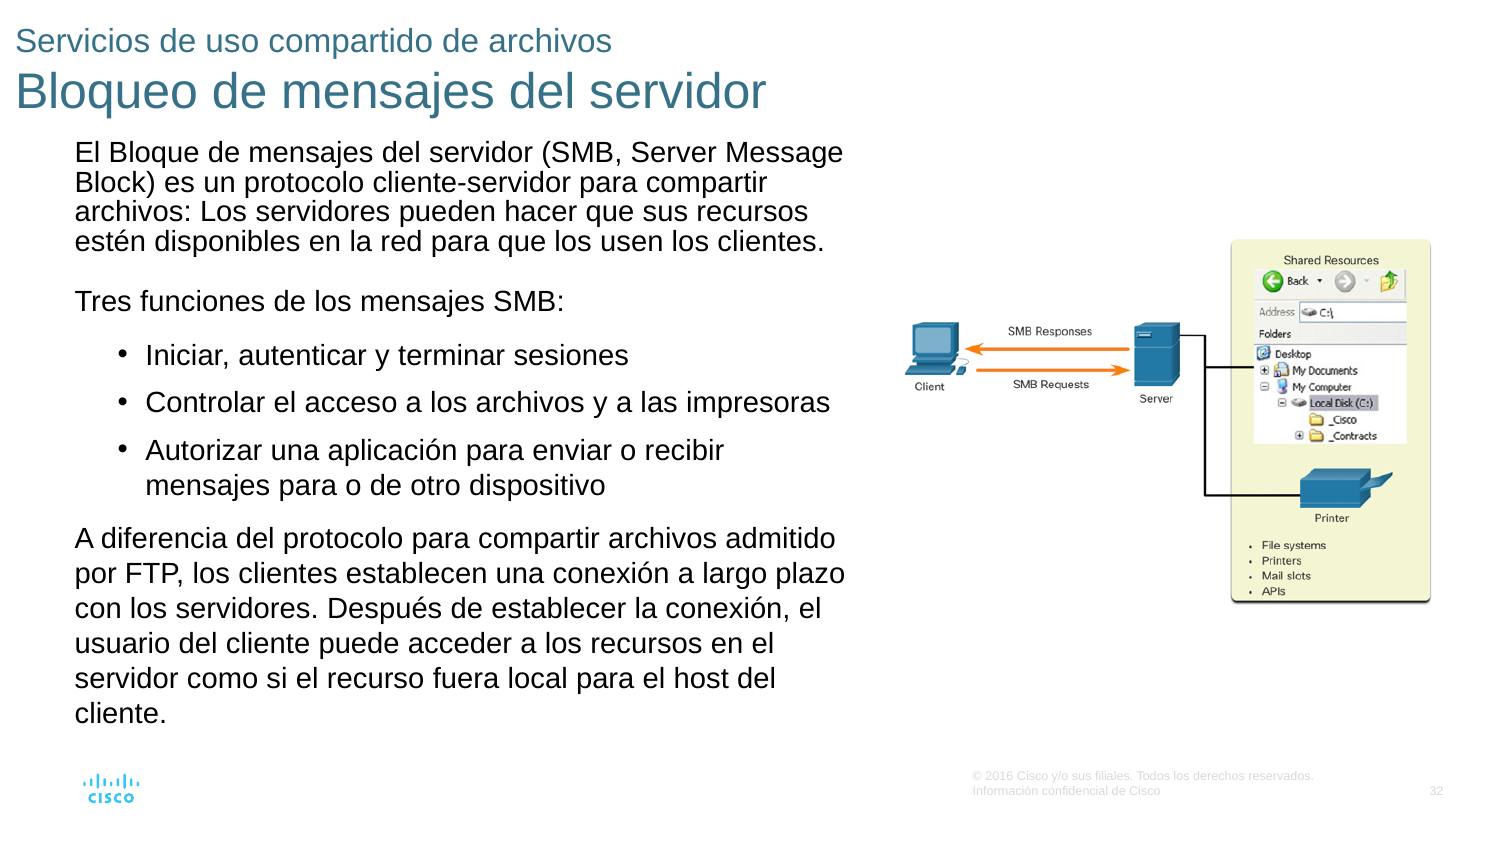

# Servicios de uso compartido de archivos Bloqueo de mensajes del servidor
El Bloque de mensajes del servidor (SMB, Server Message Block) es un protocolo cliente-servidor para compartir archivos: Los servidores pueden hacer que sus recursos estén disponibles en la red para que los usen los clientes.
Tres funciones de los mensajes SMB:
Iniciar, autenticar y terminar sesiones
Controlar el acceso a los archivos y a las impresoras
Autorizar una aplicación para enviar o recibir mensajes para o de otro dispositivo
A diferencia del protocolo para compartir archivos admitido por FTP, los clientes establecen una conexión a largo plazo con los servidores. Después de establecer la conexión, el usuario del cliente puede acceder a los recursos en el servidor como si el recurso fuera local para el host del cliente.